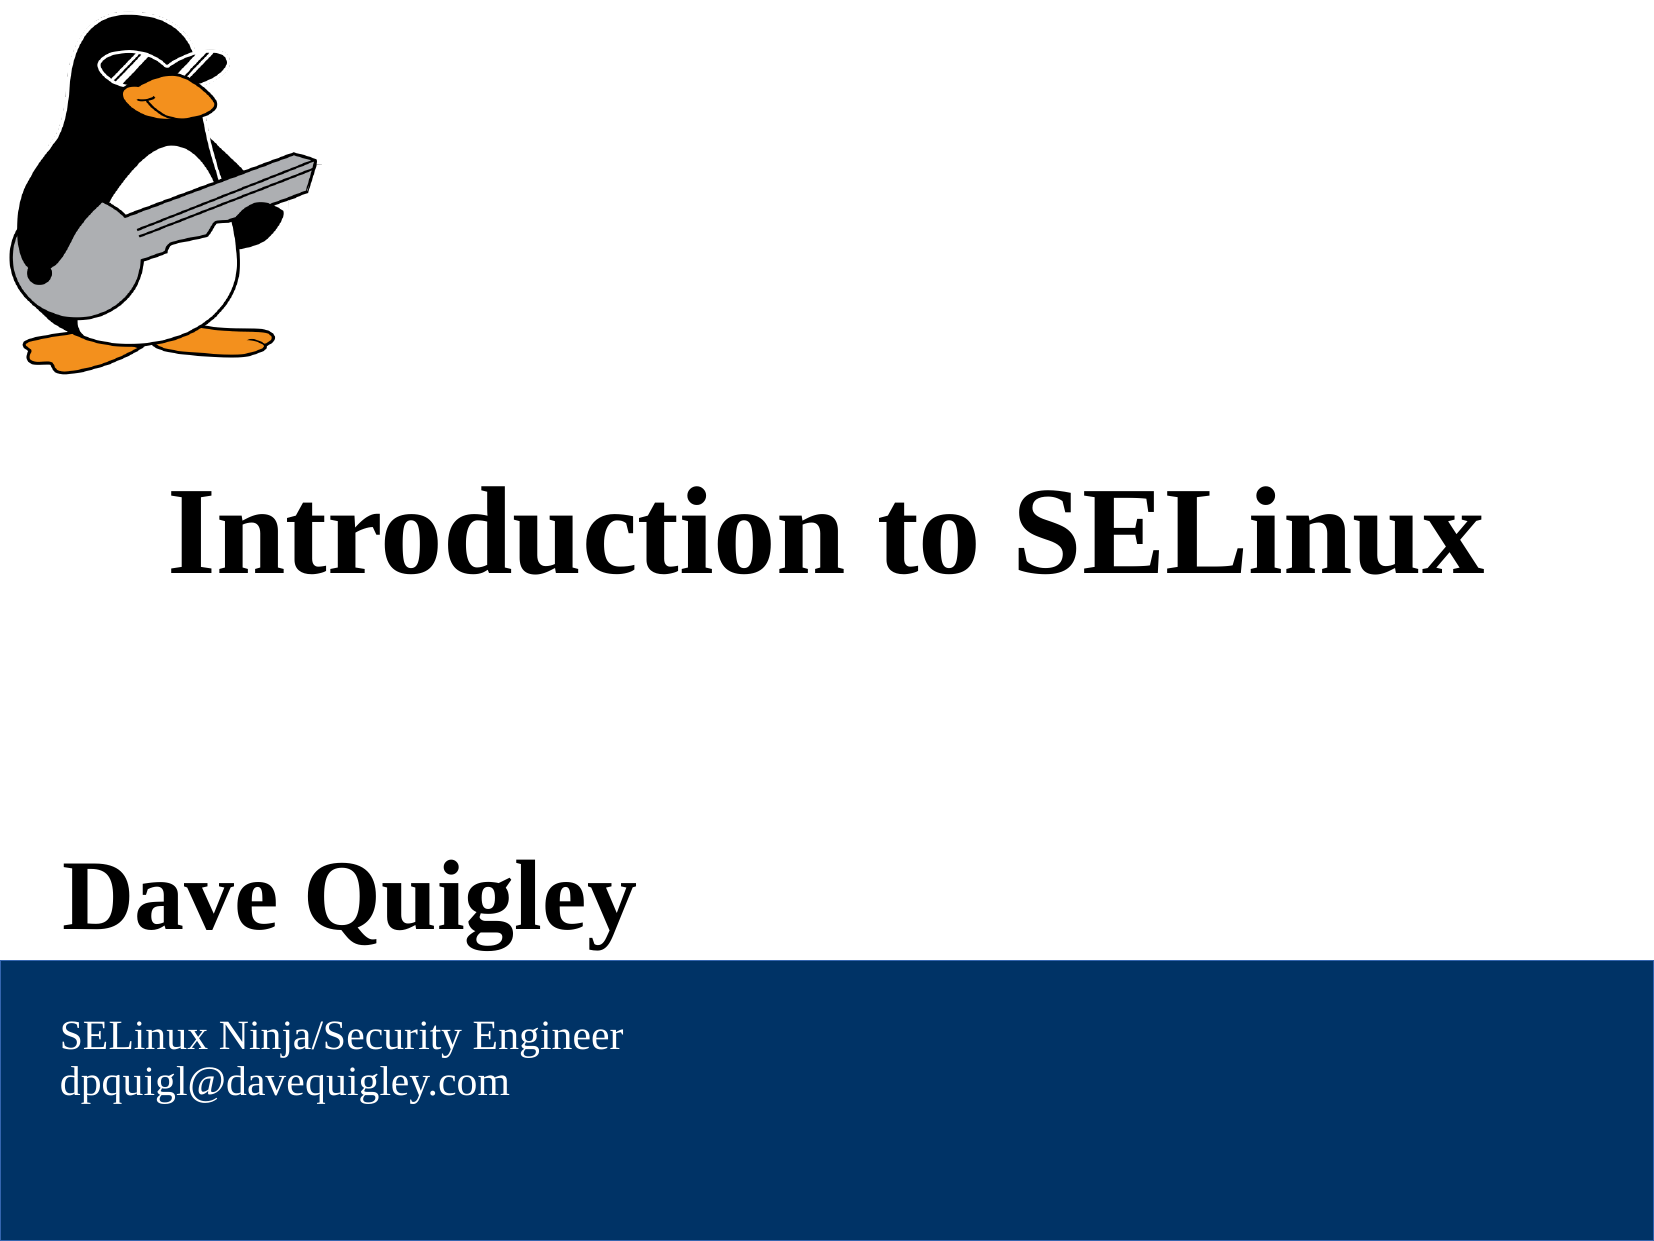

# Introduction to SELinux
Dave Quigley
SELinux Ninja/Security Engineer
dpquigl@davequigley.com